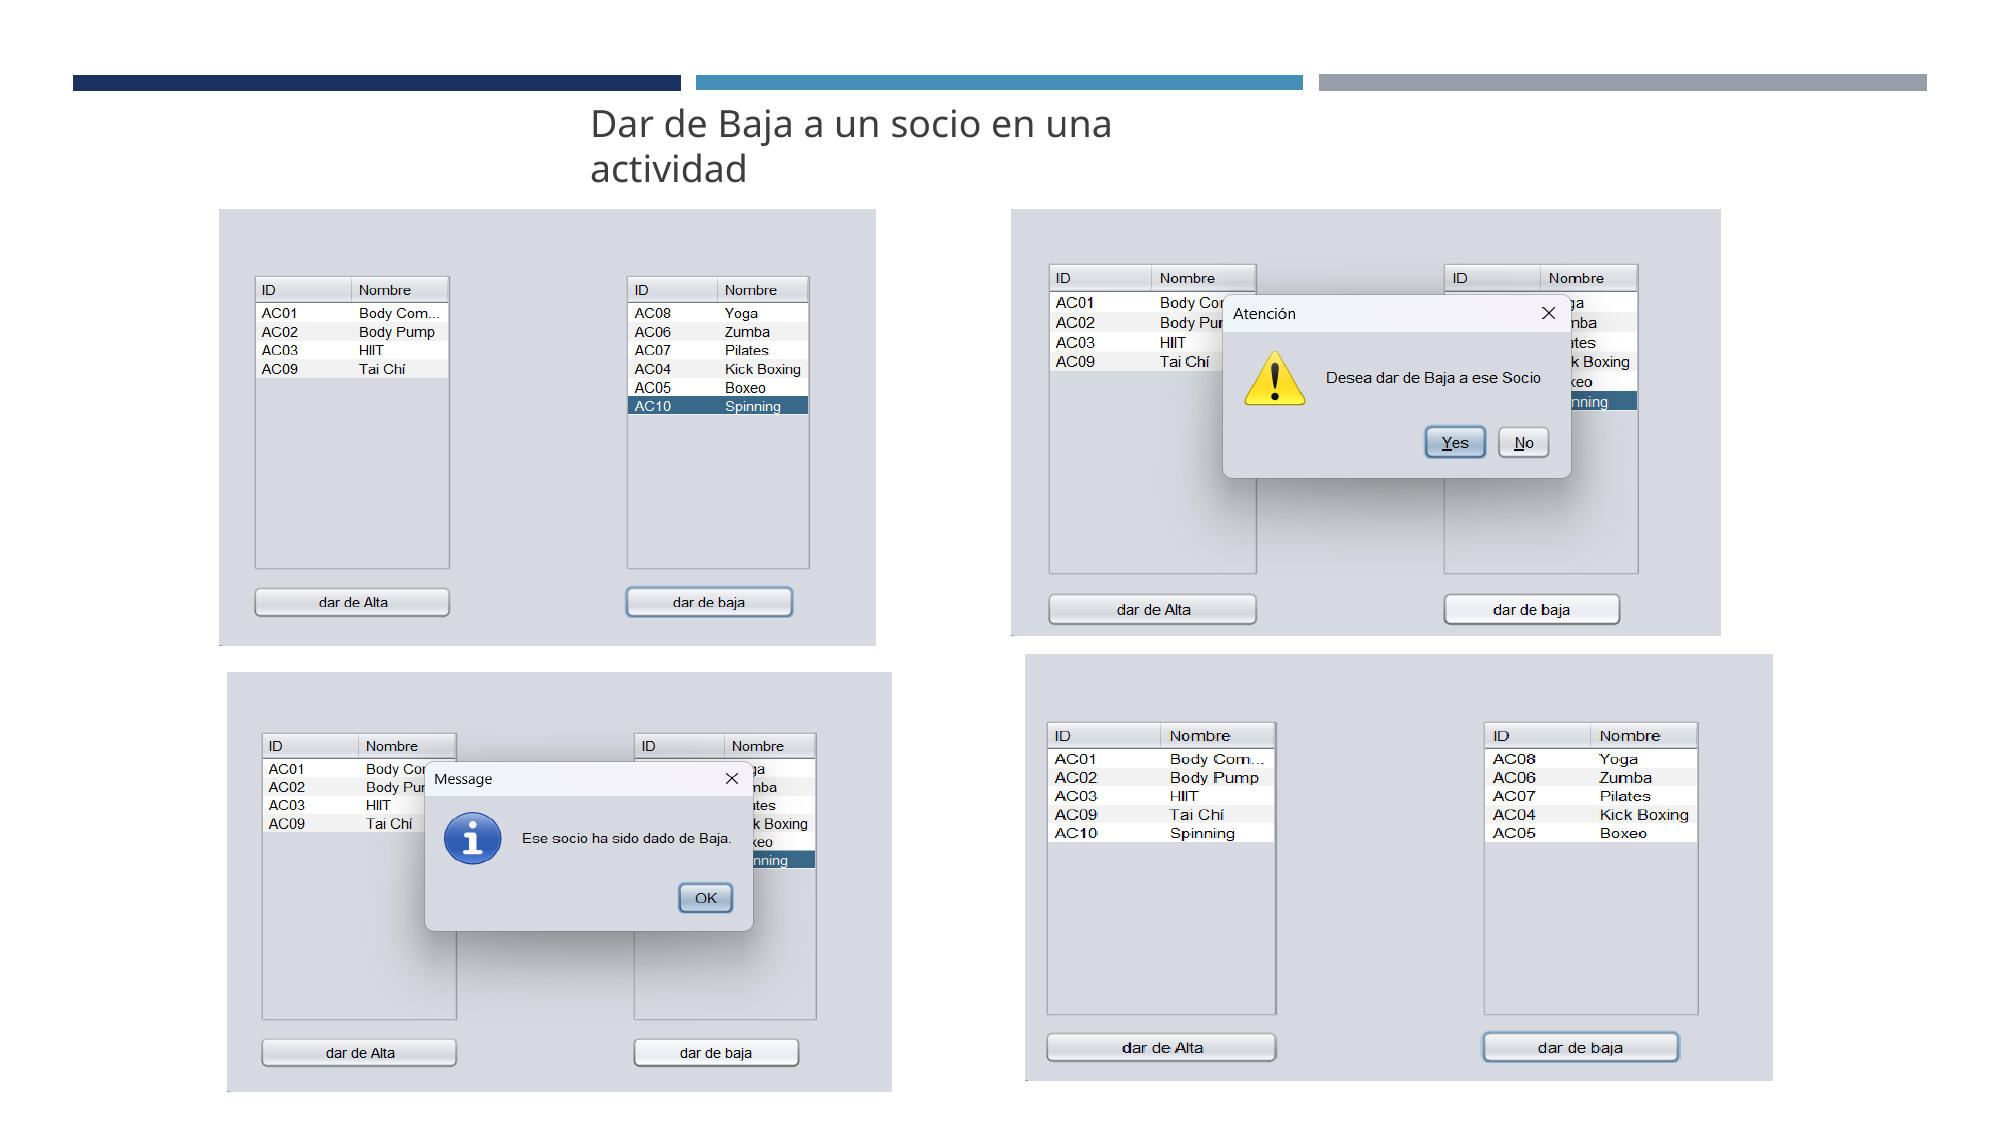

# Dar de Baja a un socio en una actividad